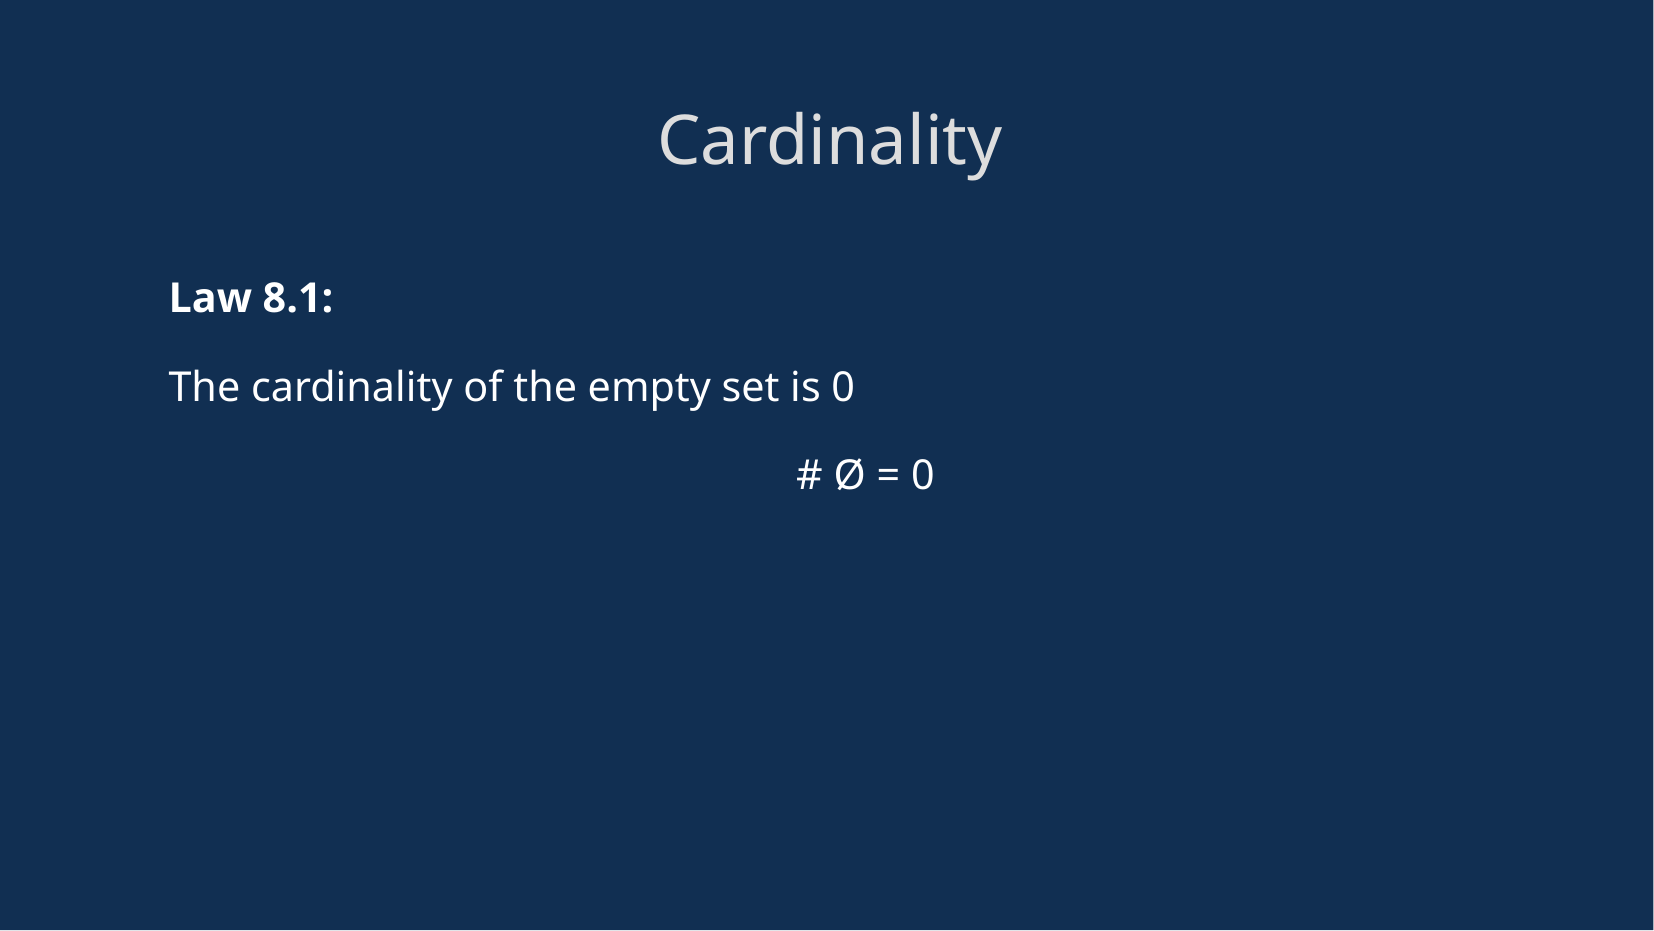

# Cardinality
Law 8.1:
The cardinality of the empty set is 0
# Ø = 0